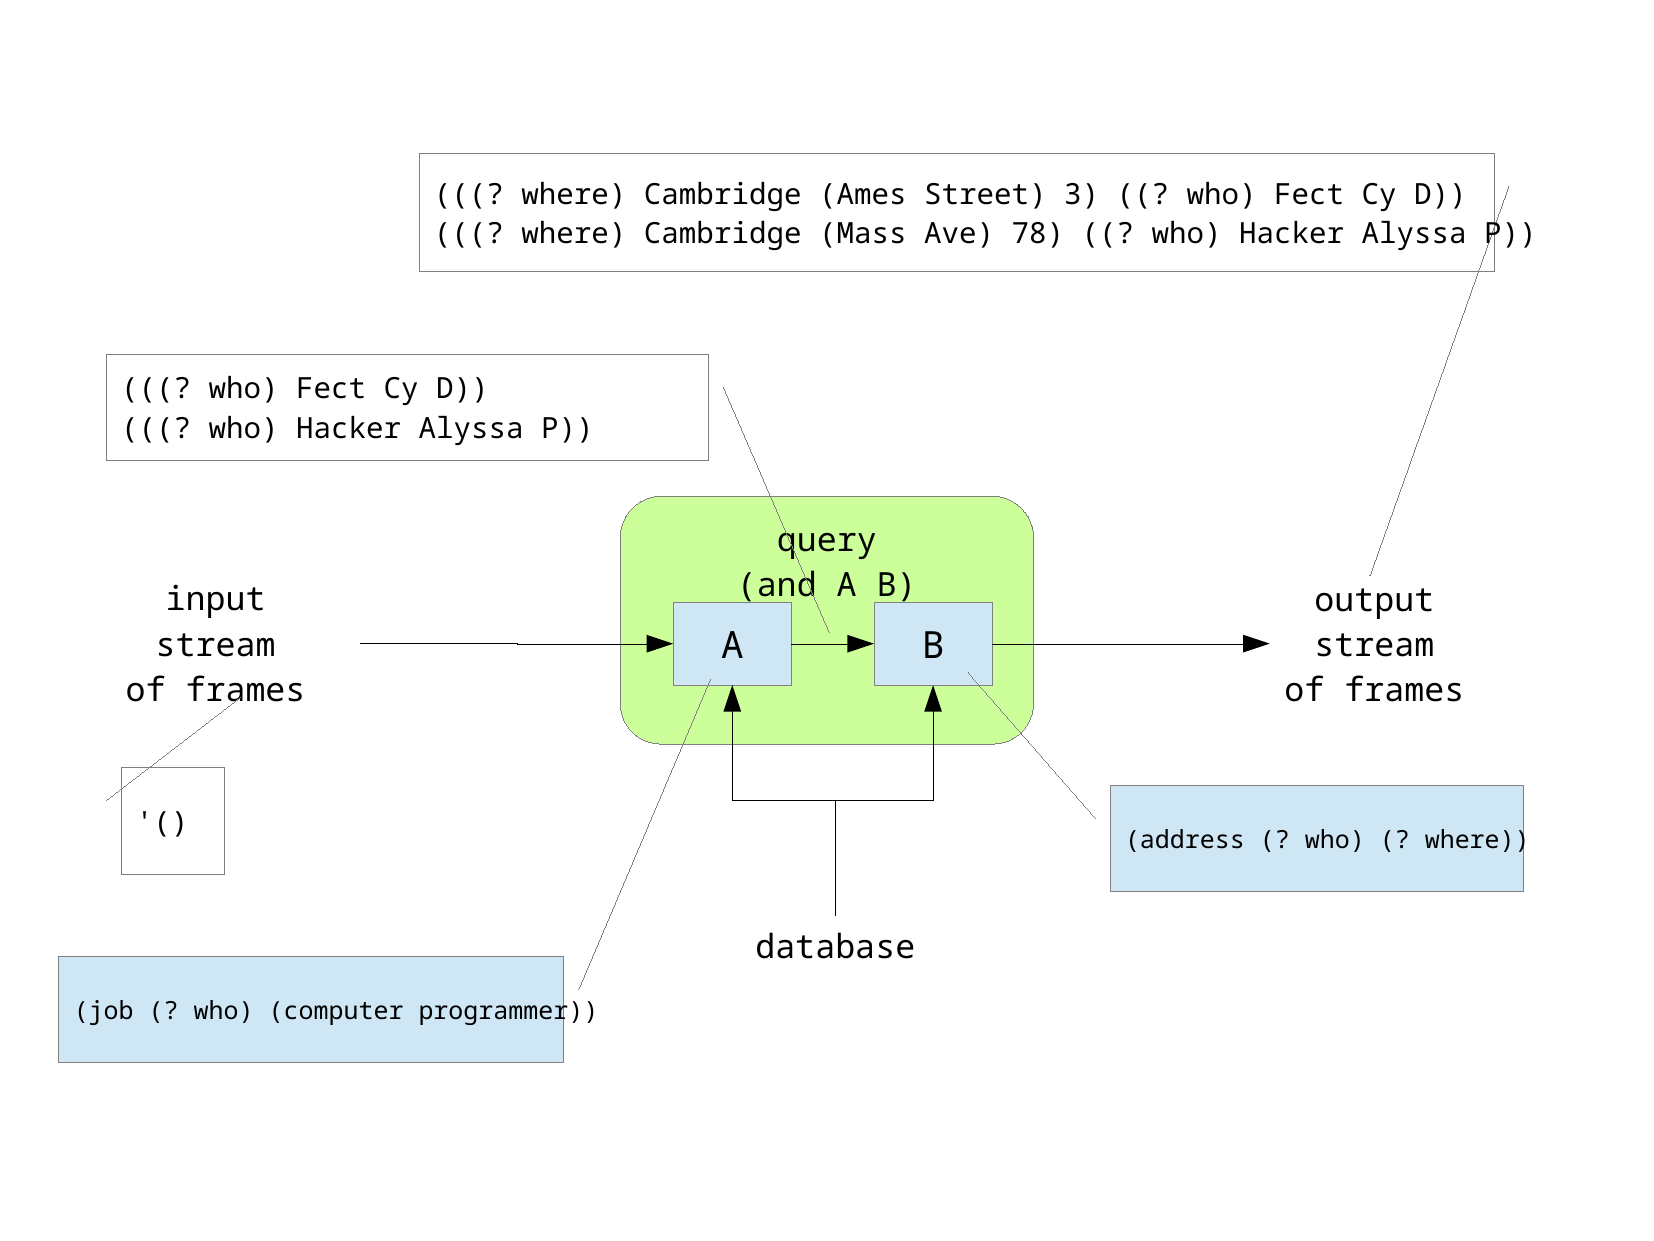

(((? where) Cambridge (Ames Street) 3) ((? who) Fect Cy D))
(((? where) Cambridge (Mass Ave) 78) ((? who) Hacker Alyssa P))
(((? who) Fect Cy D))
(((? who) Hacker Alyssa P))
query
(and A B)
input stream
of frames
output stream
of frames
A
B
'()
(address (? who) (? where))
database
(job (? who) (computer programmer))